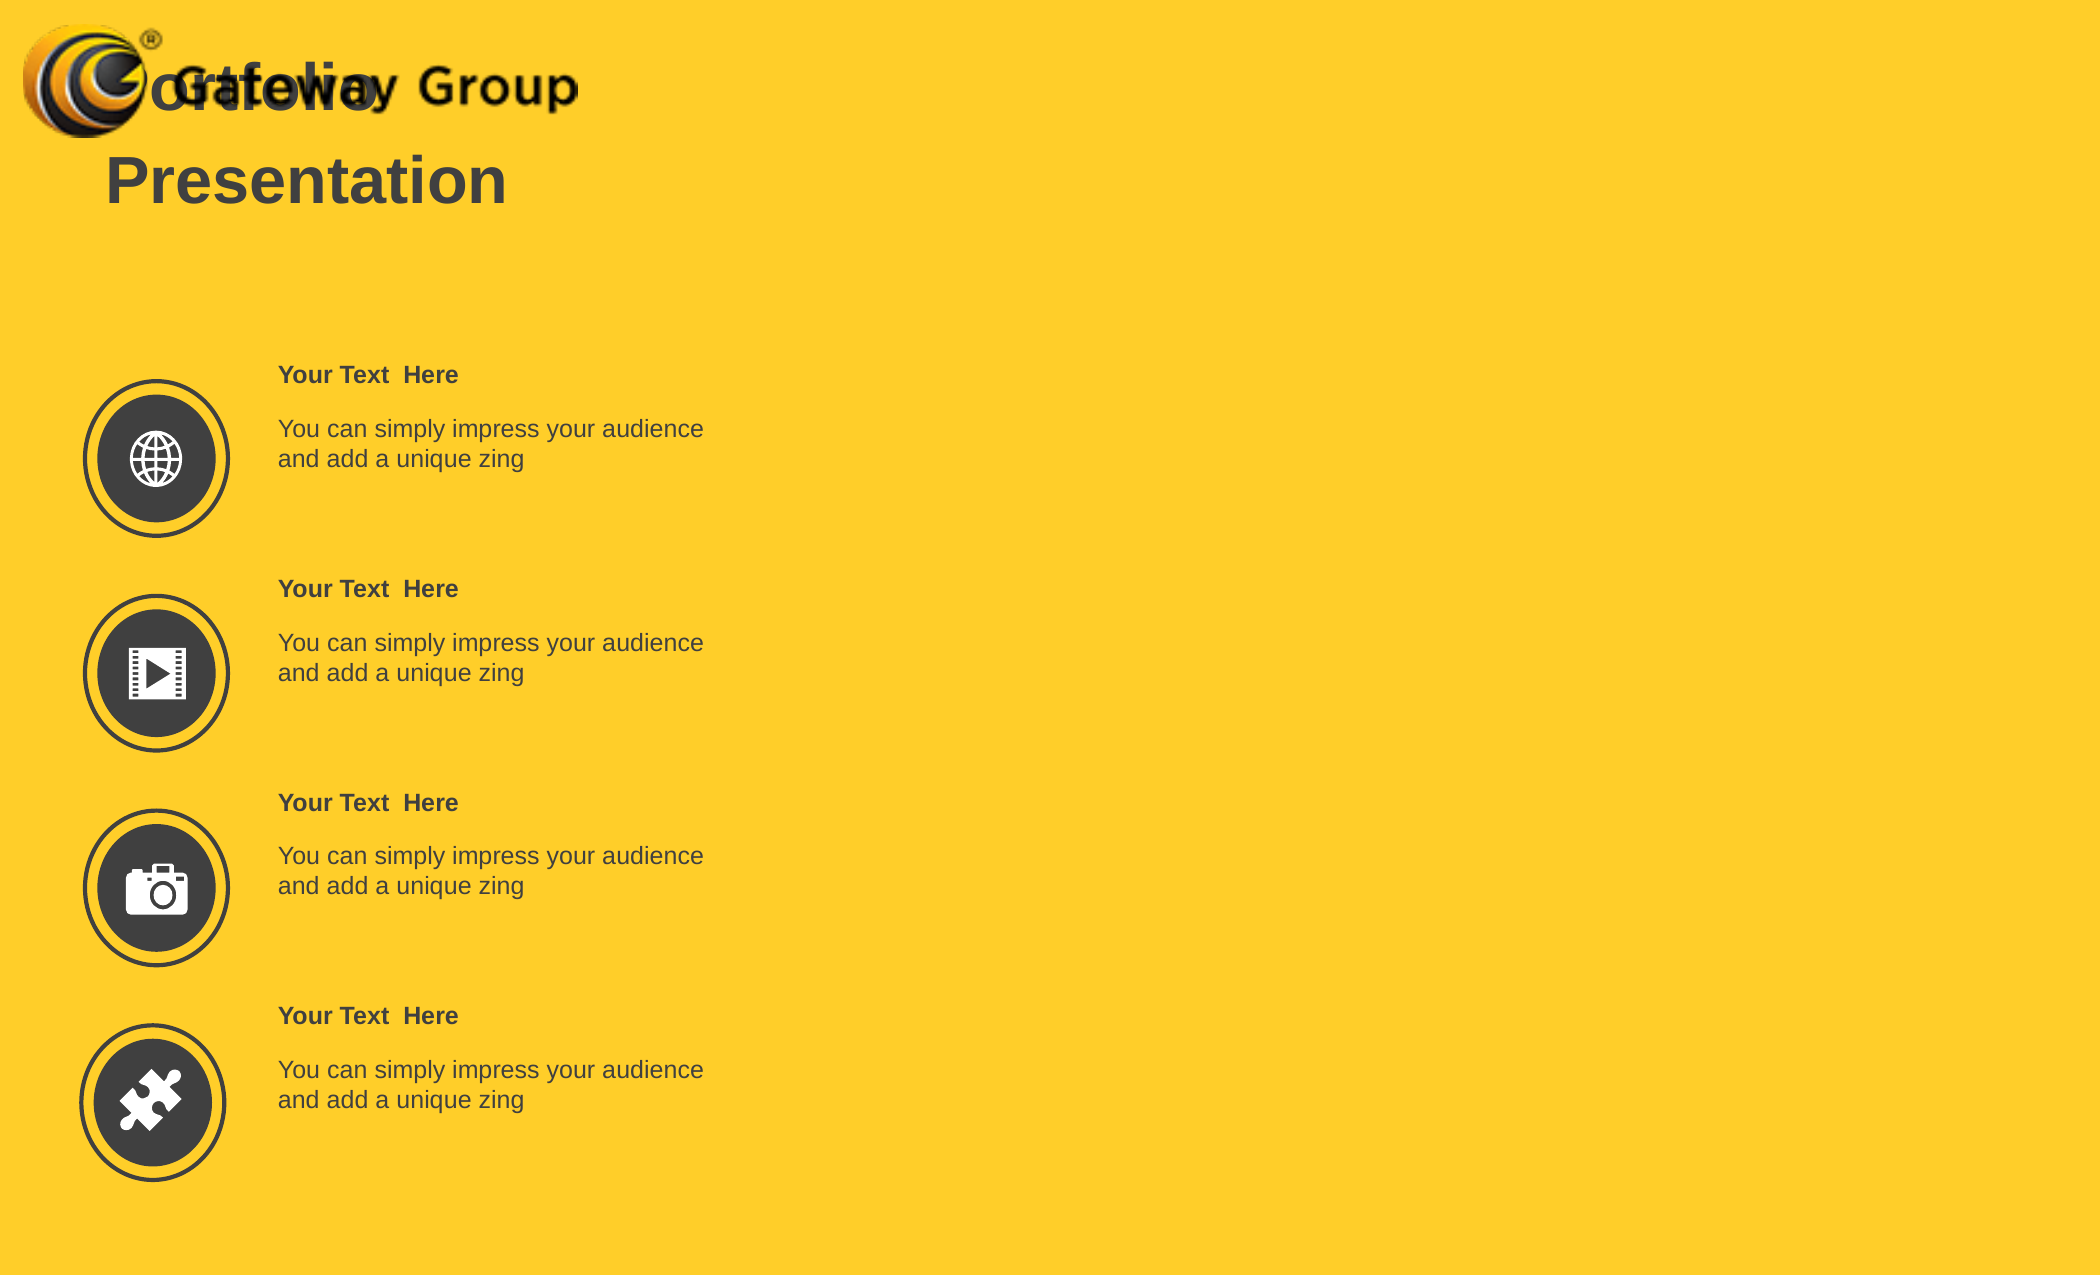

Portfolio
Presentation
Your Text Here
You can simply impress your audience and add a unique zing
Your Text Here
You can simply impress your audience and add a unique zing
Your Text Here
You can simply impress your audience and add a unique zing
Your Text Here
You can simply impress your audience and add a unique zing